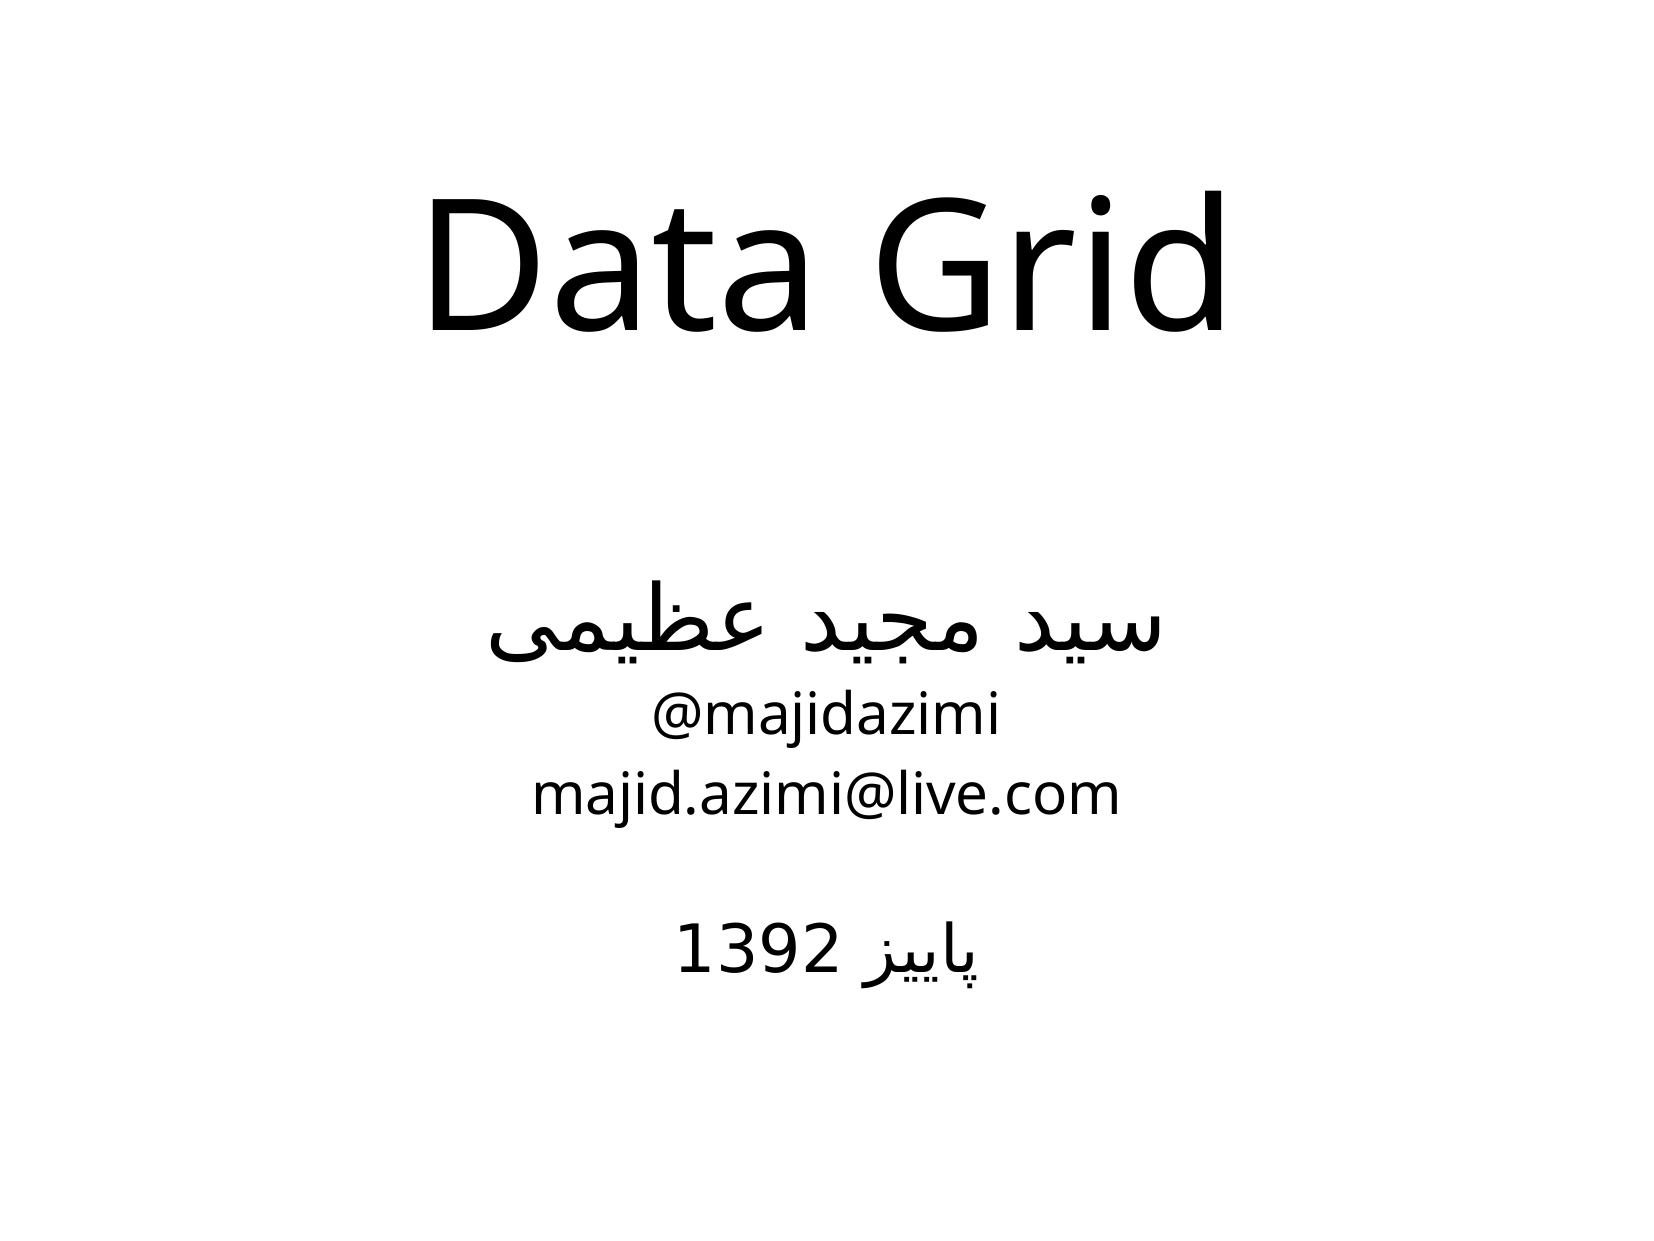

# Data Grid
سید مجید عظیمی
@majidazimi
majid.azimi@live.com
پاییز 1392